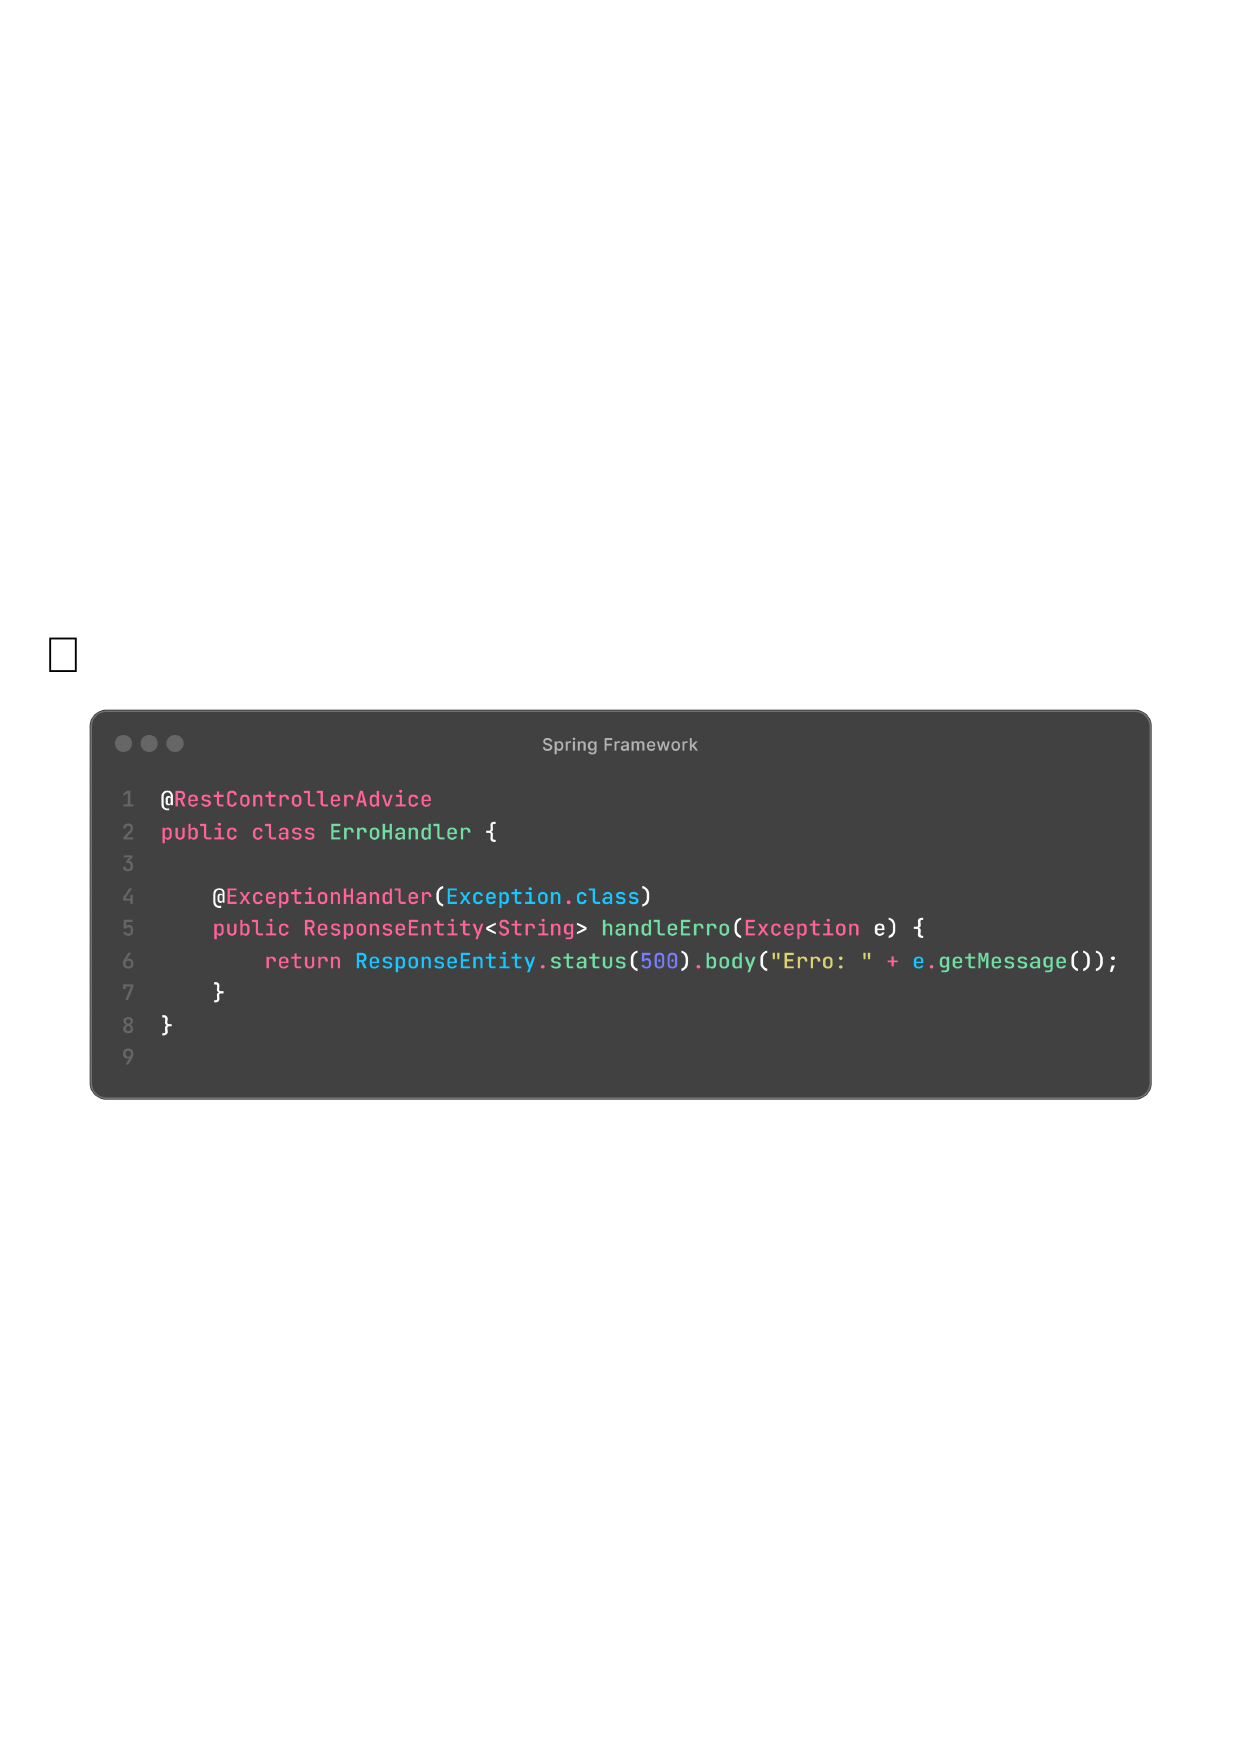

Tratamento de Erros com @ExceptionHandler
Você pode personalizar respostas de erro de forma elegante.
📌 Exemplo de tratamento de erro:
O Spring Framework economiza tempo, reduz código repetitivo e oferece uma arquitetura sólida para APIs REST. Se você busca produtividade com robustez, Spring é o caminho certo.